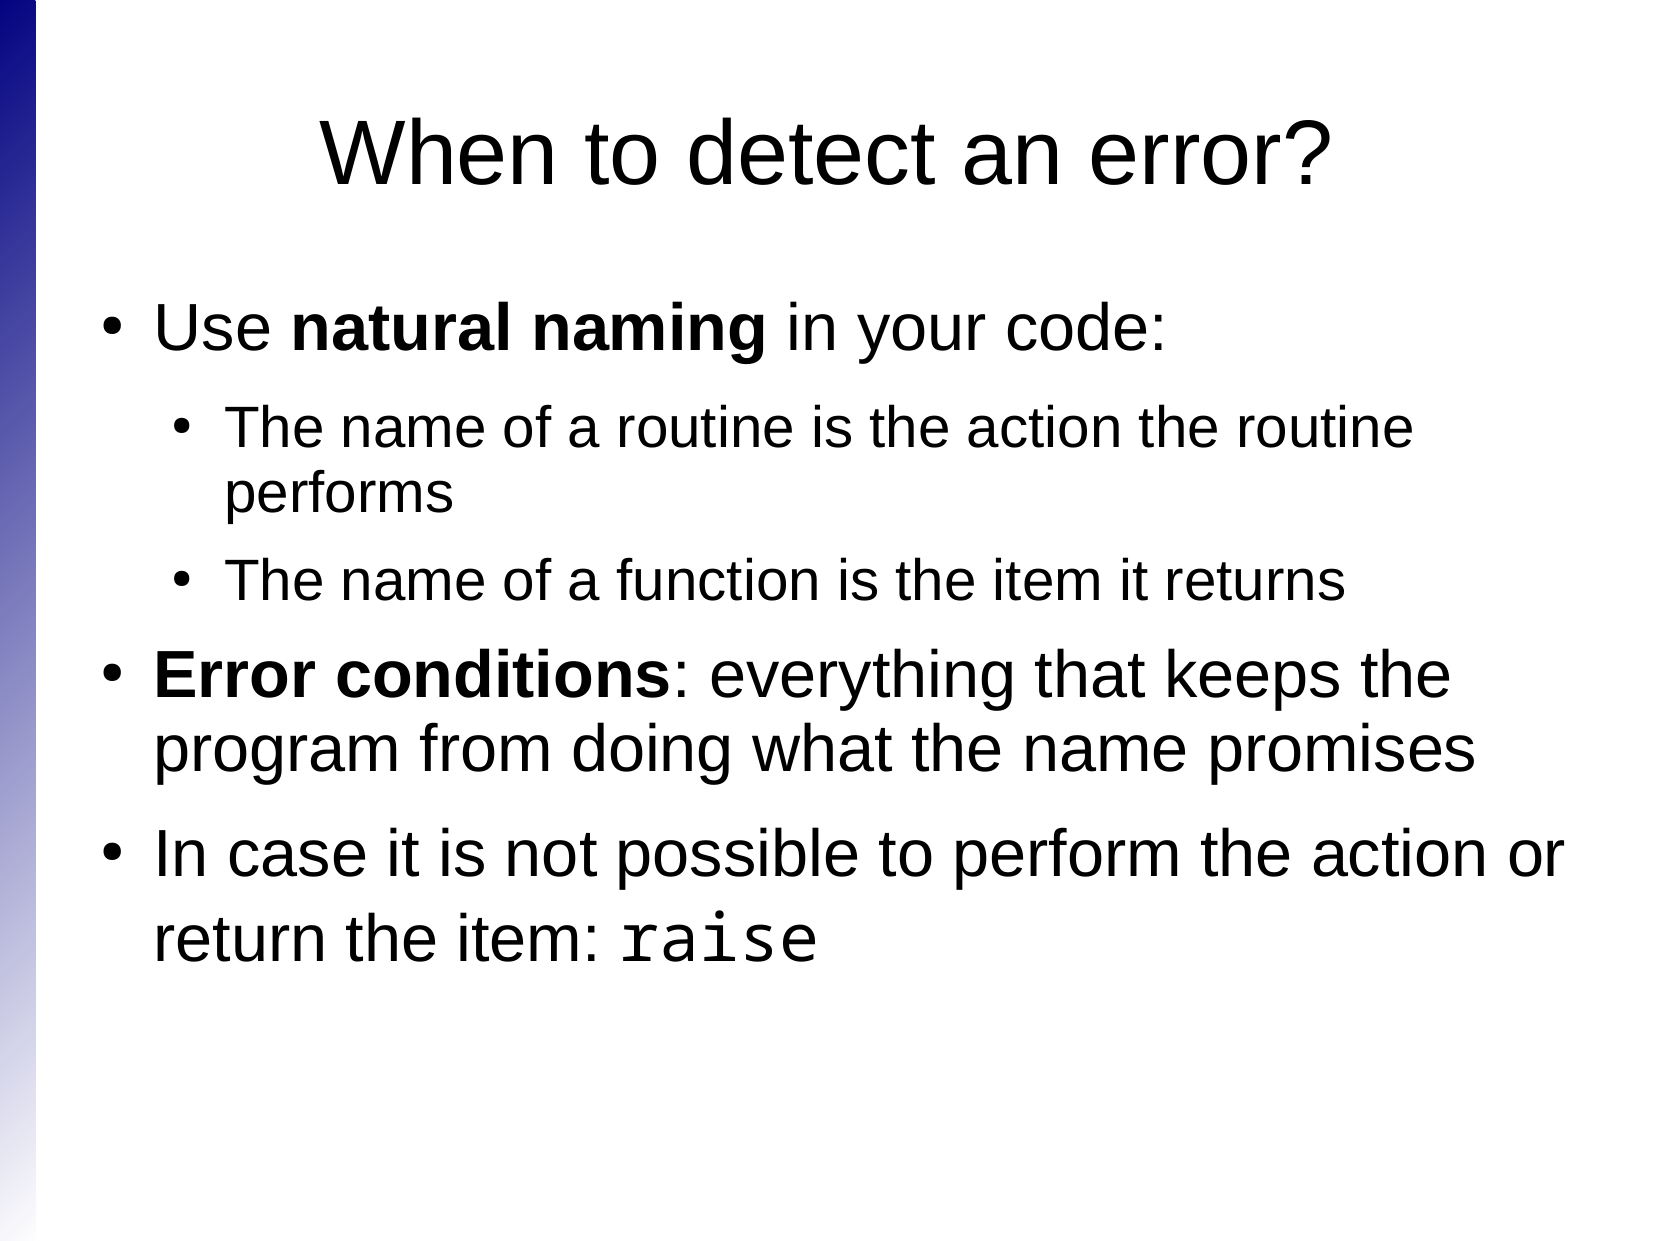

# When to detect an error?
Use natural naming in your code:
The name of a routine is the action the routine performs
The name of a function is the item it returns
Error conditions: everything that keeps the program from doing what the name promises
In case it is not possible to perform the action or return the item: raise